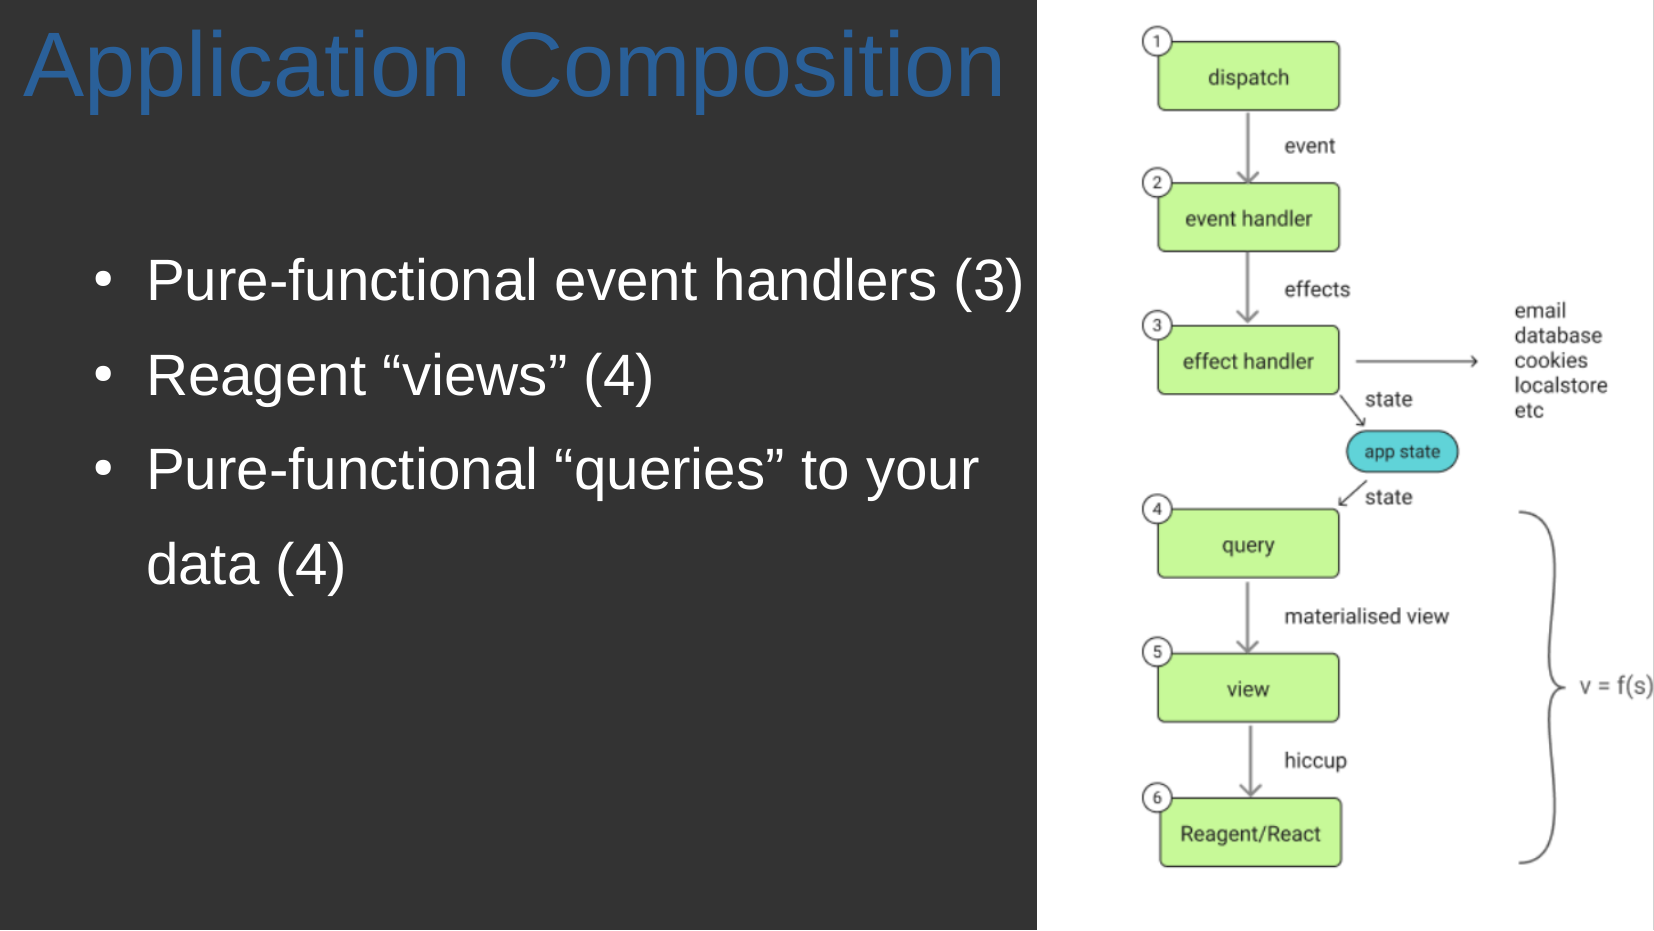

# Application Composition
Pure-functional event handlers (3)
Reagent “views” (4)
Pure-functional “queries” to your
data (4)